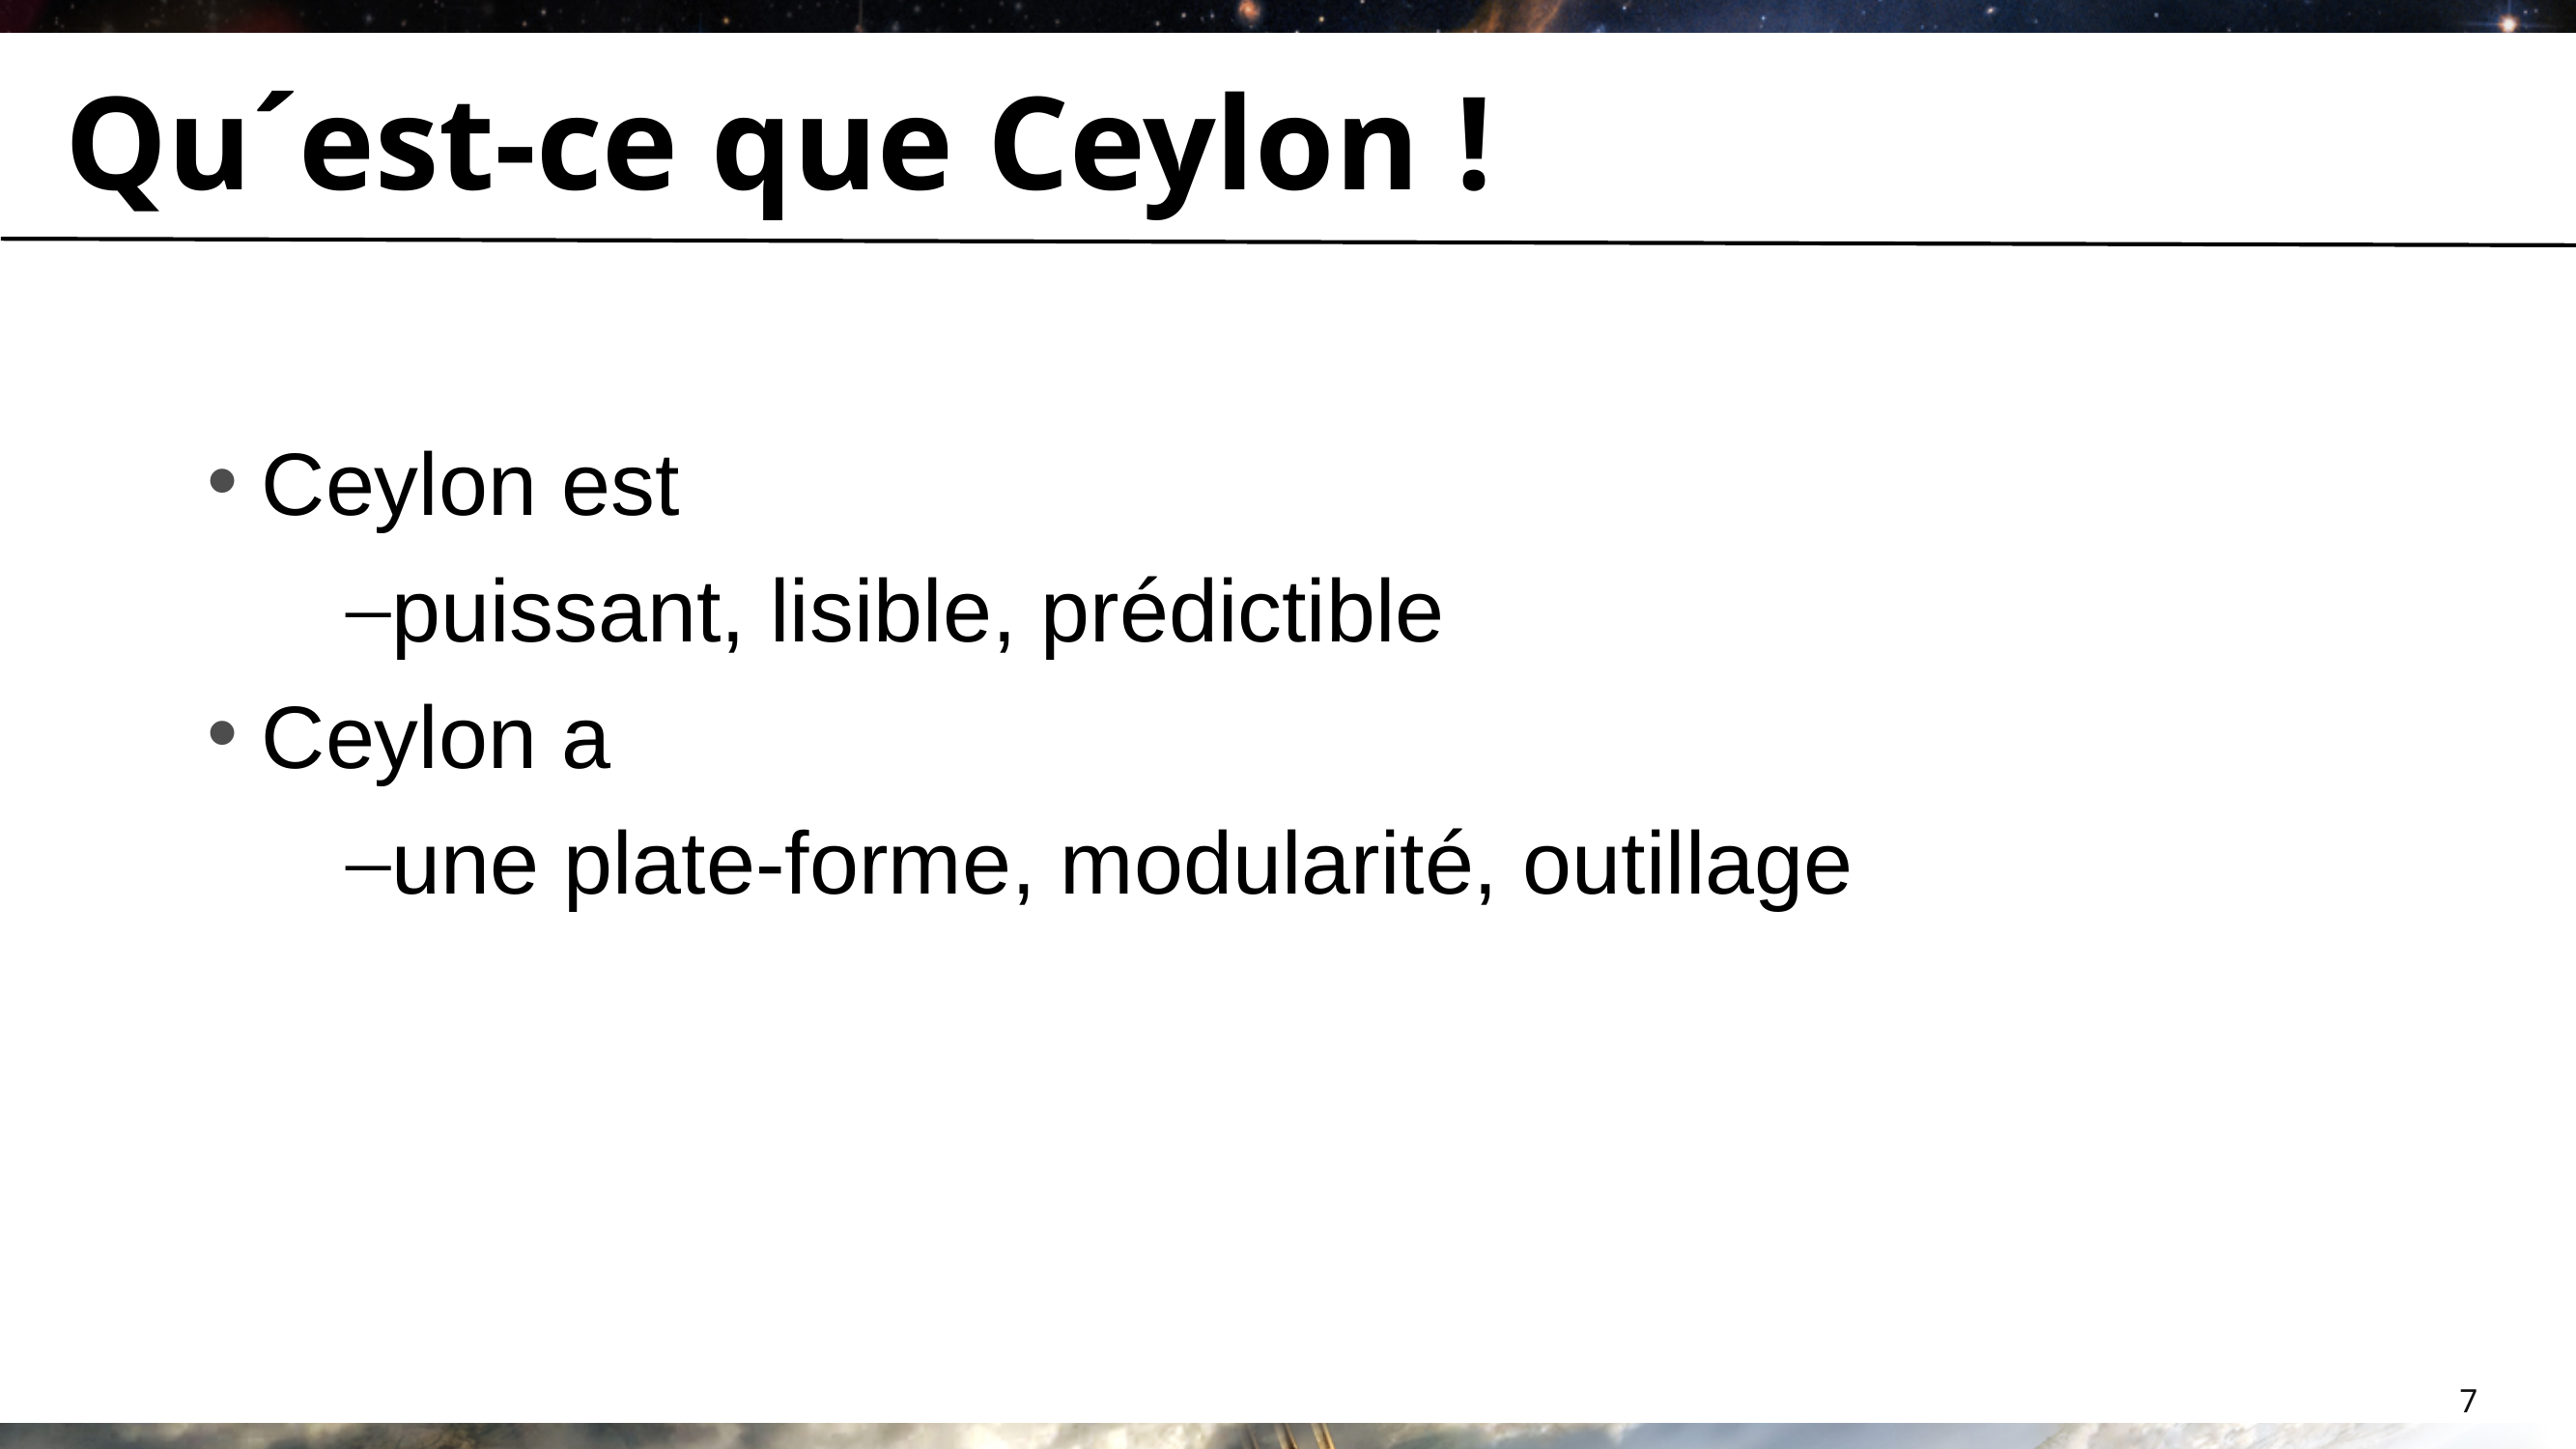

# Qu´est-ce que Ceylon !
Ceylon est
puissant, lisible, prédictible
Ceylon a
une plate-forme, modularité, outillage